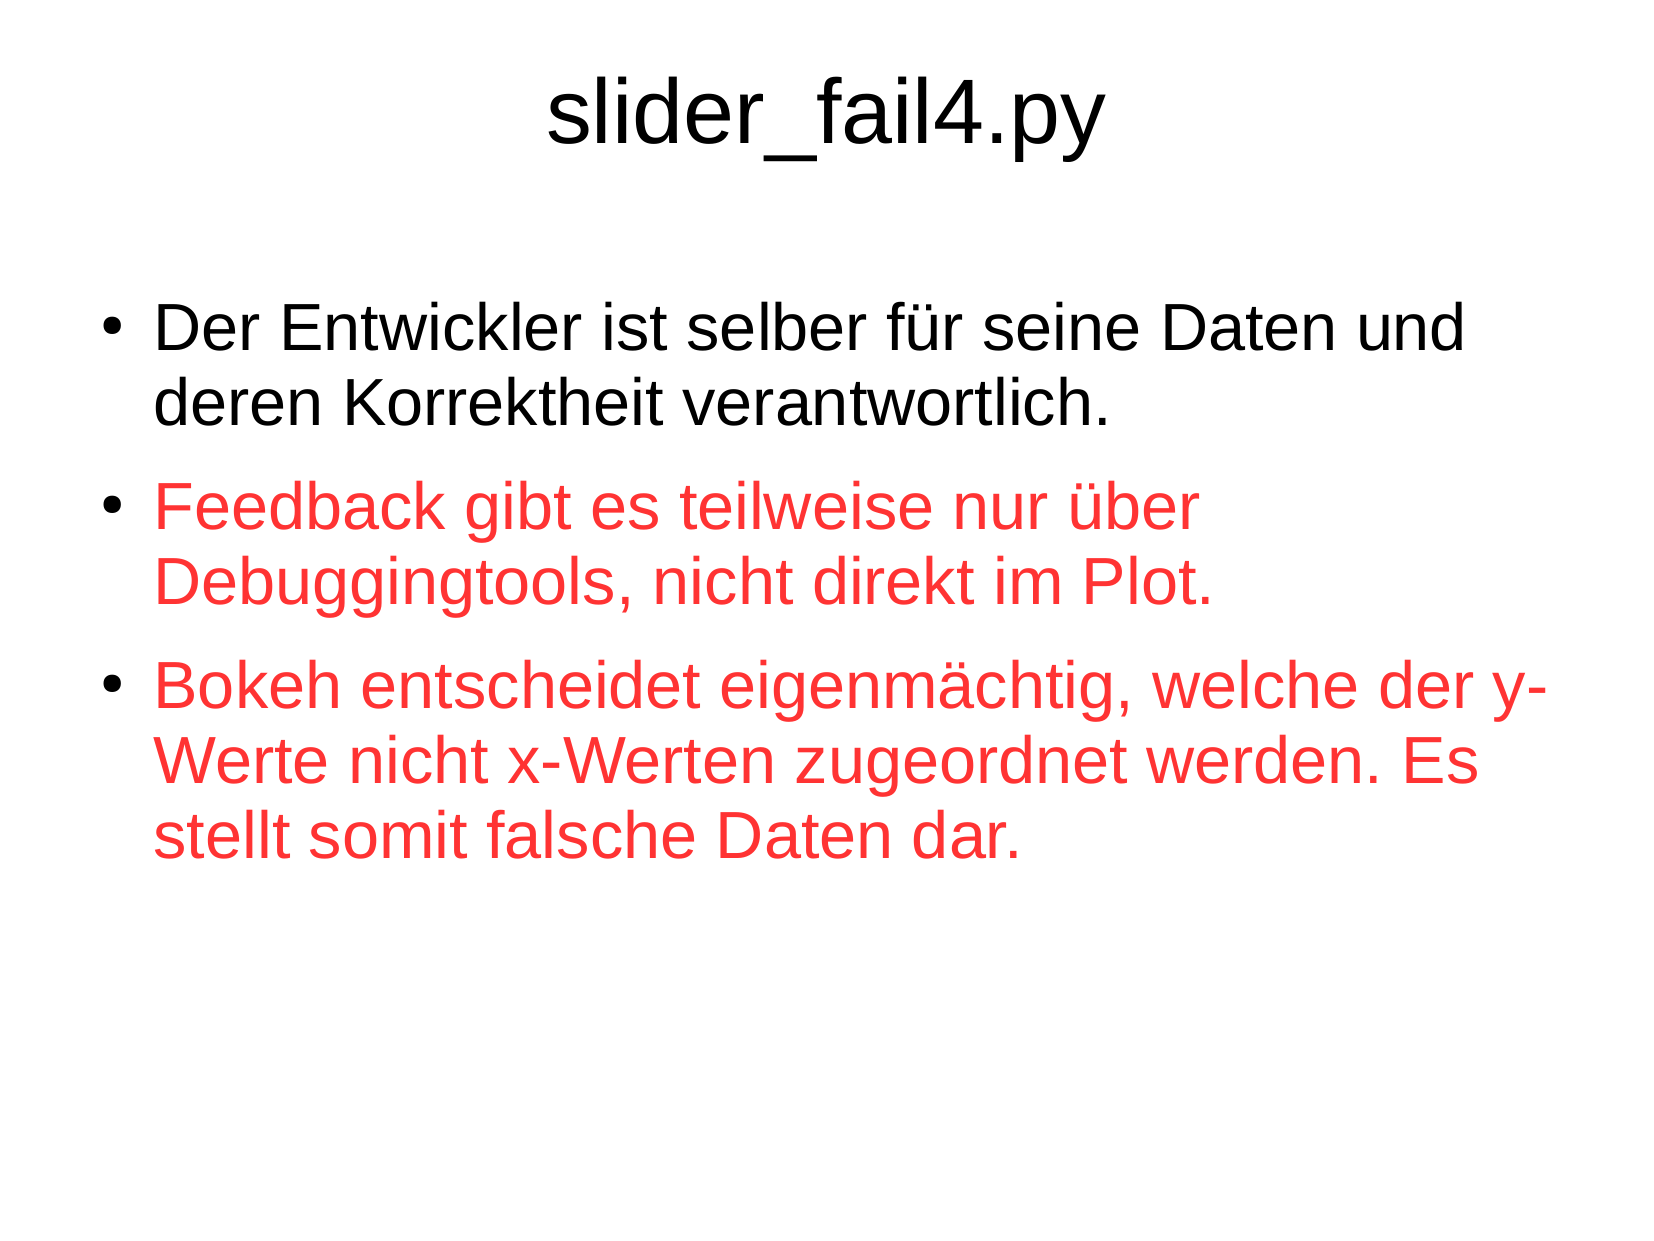

# slider_fail4.py
Der Entwickler ist selber für seine Daten und deren Korrektheit verantwortlich.
Feedback gibt es teilweise nur über Debuggingtools, nicht direkt im Plot.
Bokeh entscheidet eigenmächtig, welche der y-Werte nicht x-Werten zugeordnet werden. Es stellt somit falsche Daten dar.